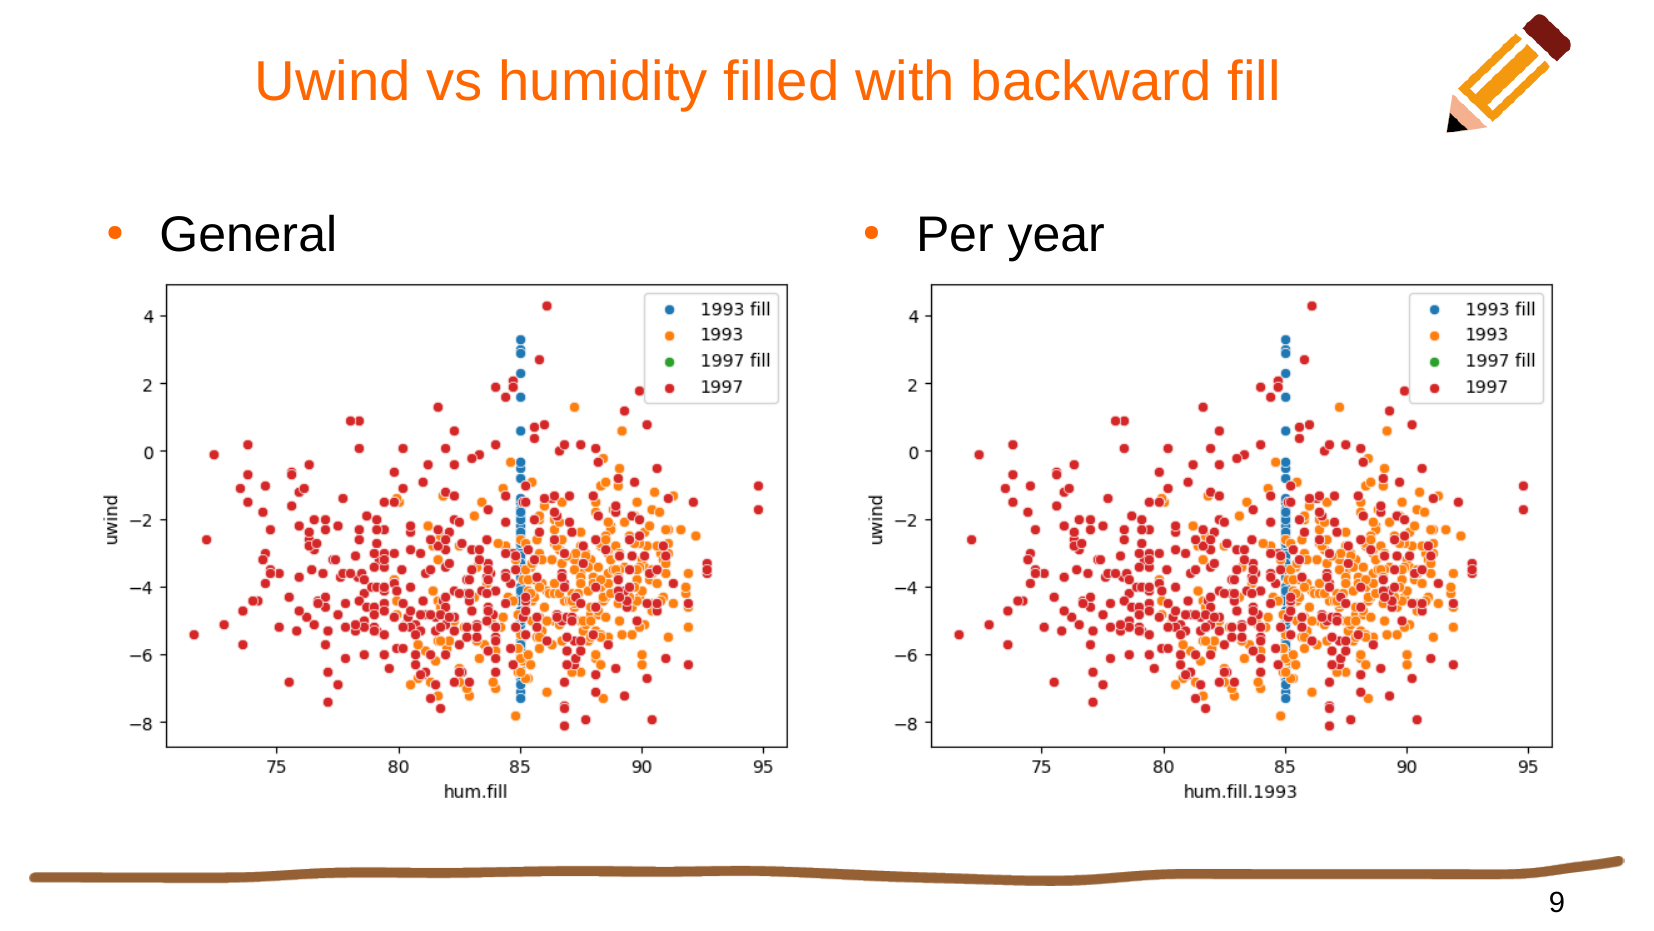

# Uwind vs humidity filled with backward fill
General
Per year
9